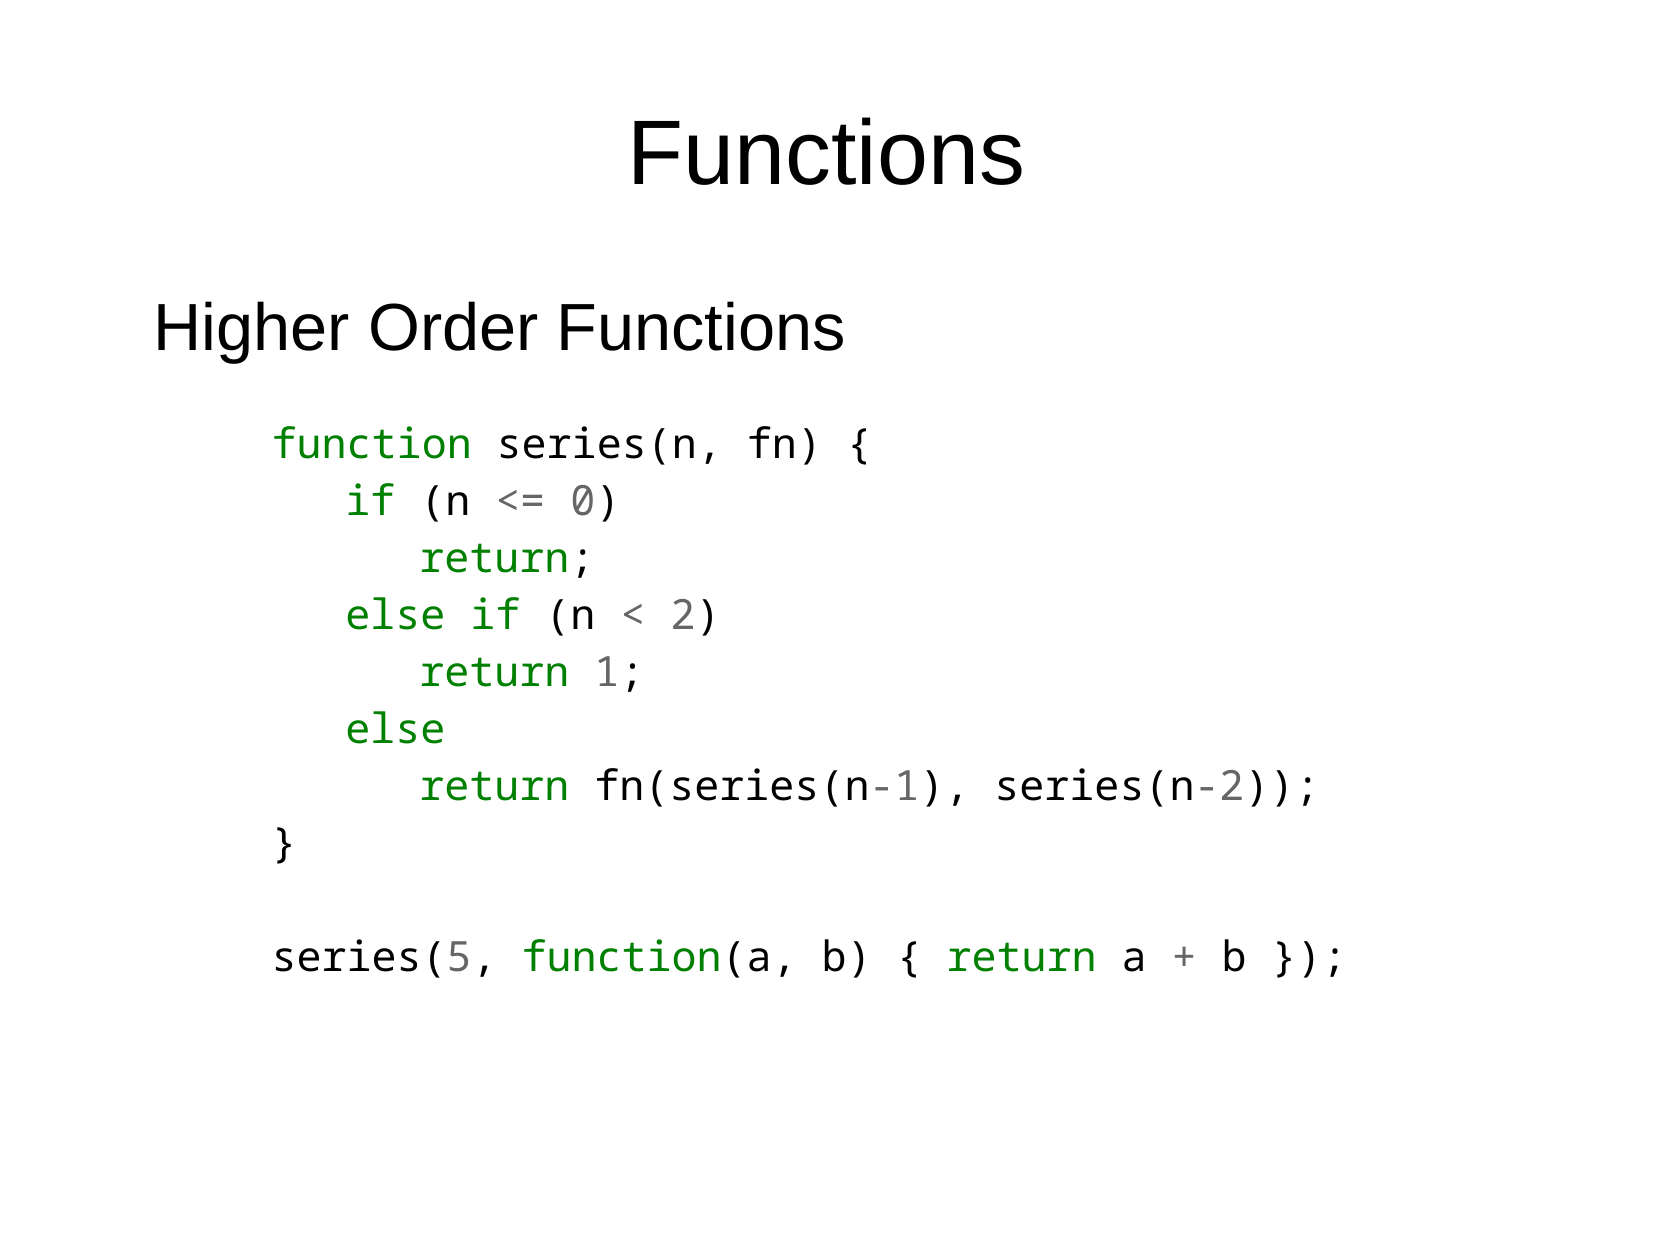

# Functions
Higher Order Functions
function series(n, fn) {
	if (n <= 0)
		return;
	else if (n < 2)
		return 1;
	else
		return fn(series(n-1), series(n-2));
}
series(5, function(a, b) { return a + b });